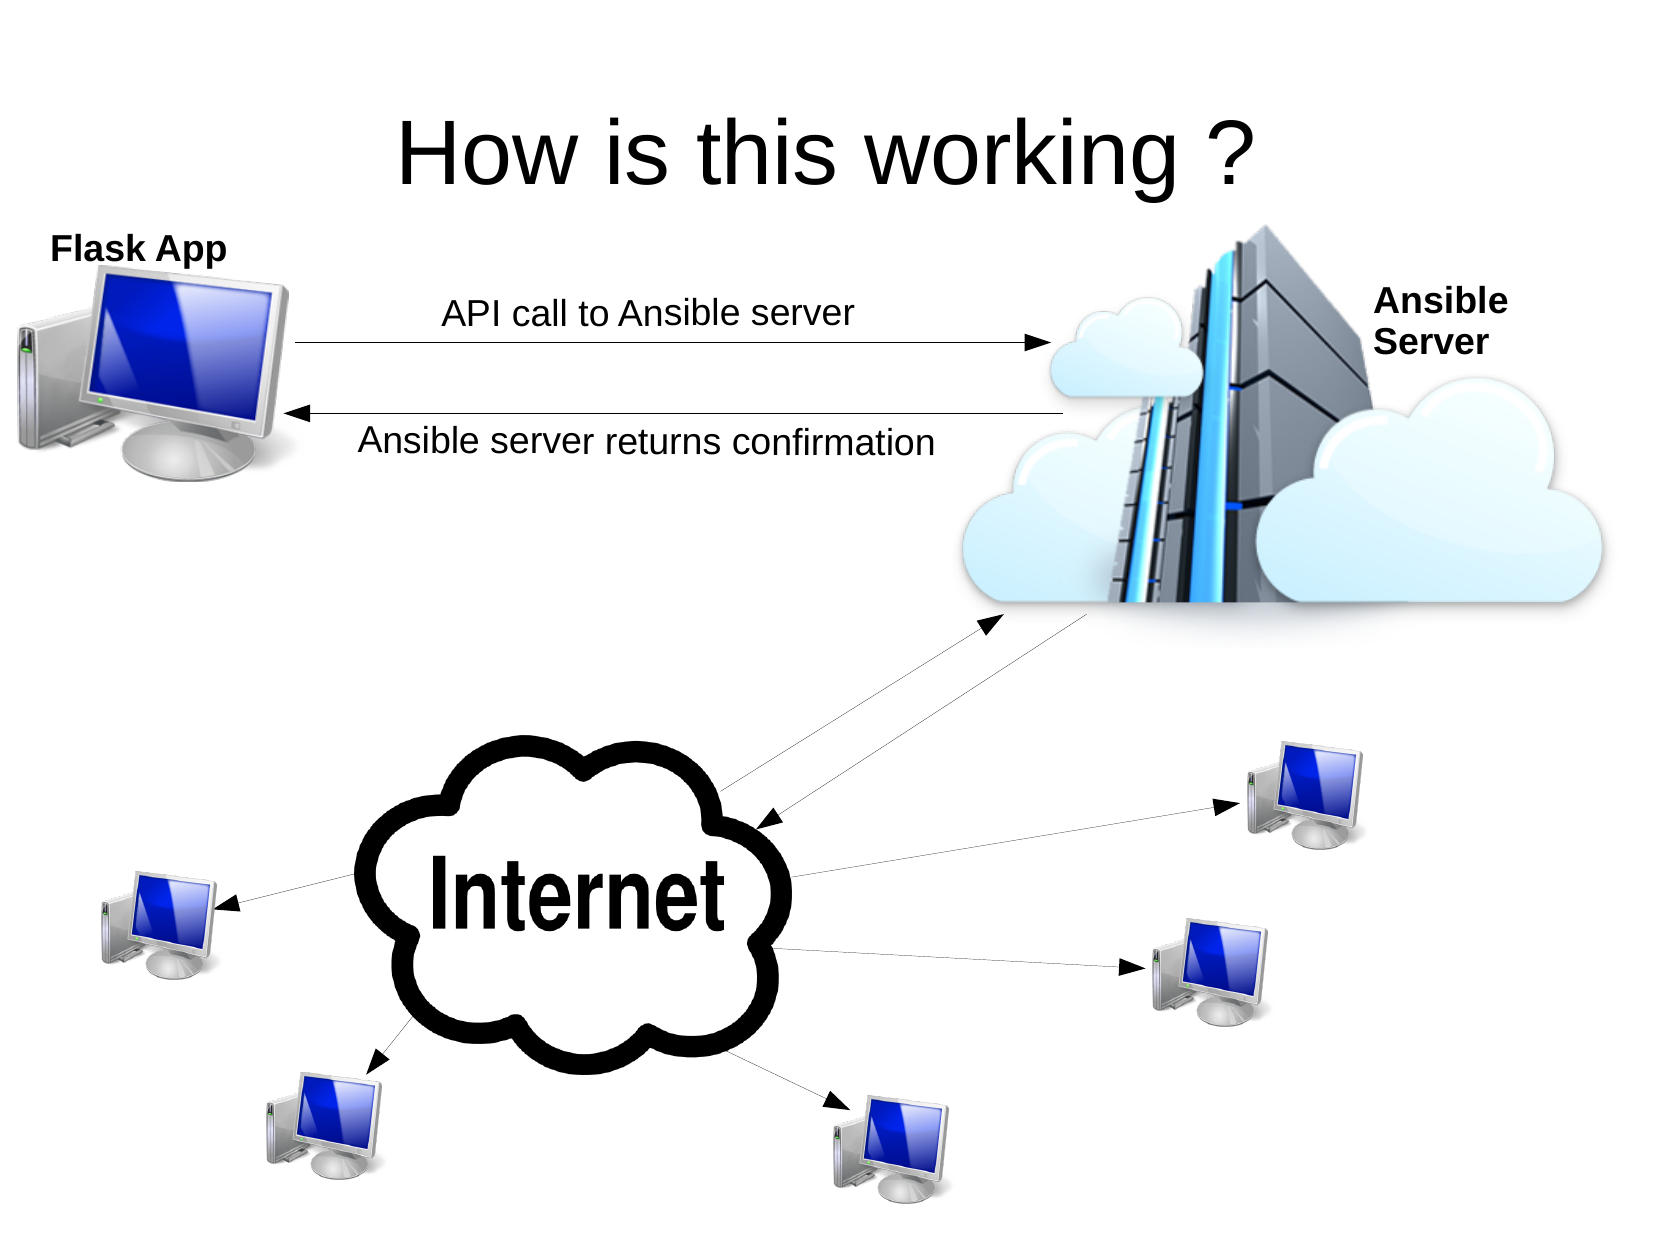

# How is this working ?
Flask App
Ansible Server
API call to Ansible server
Ansible server returns confirmation